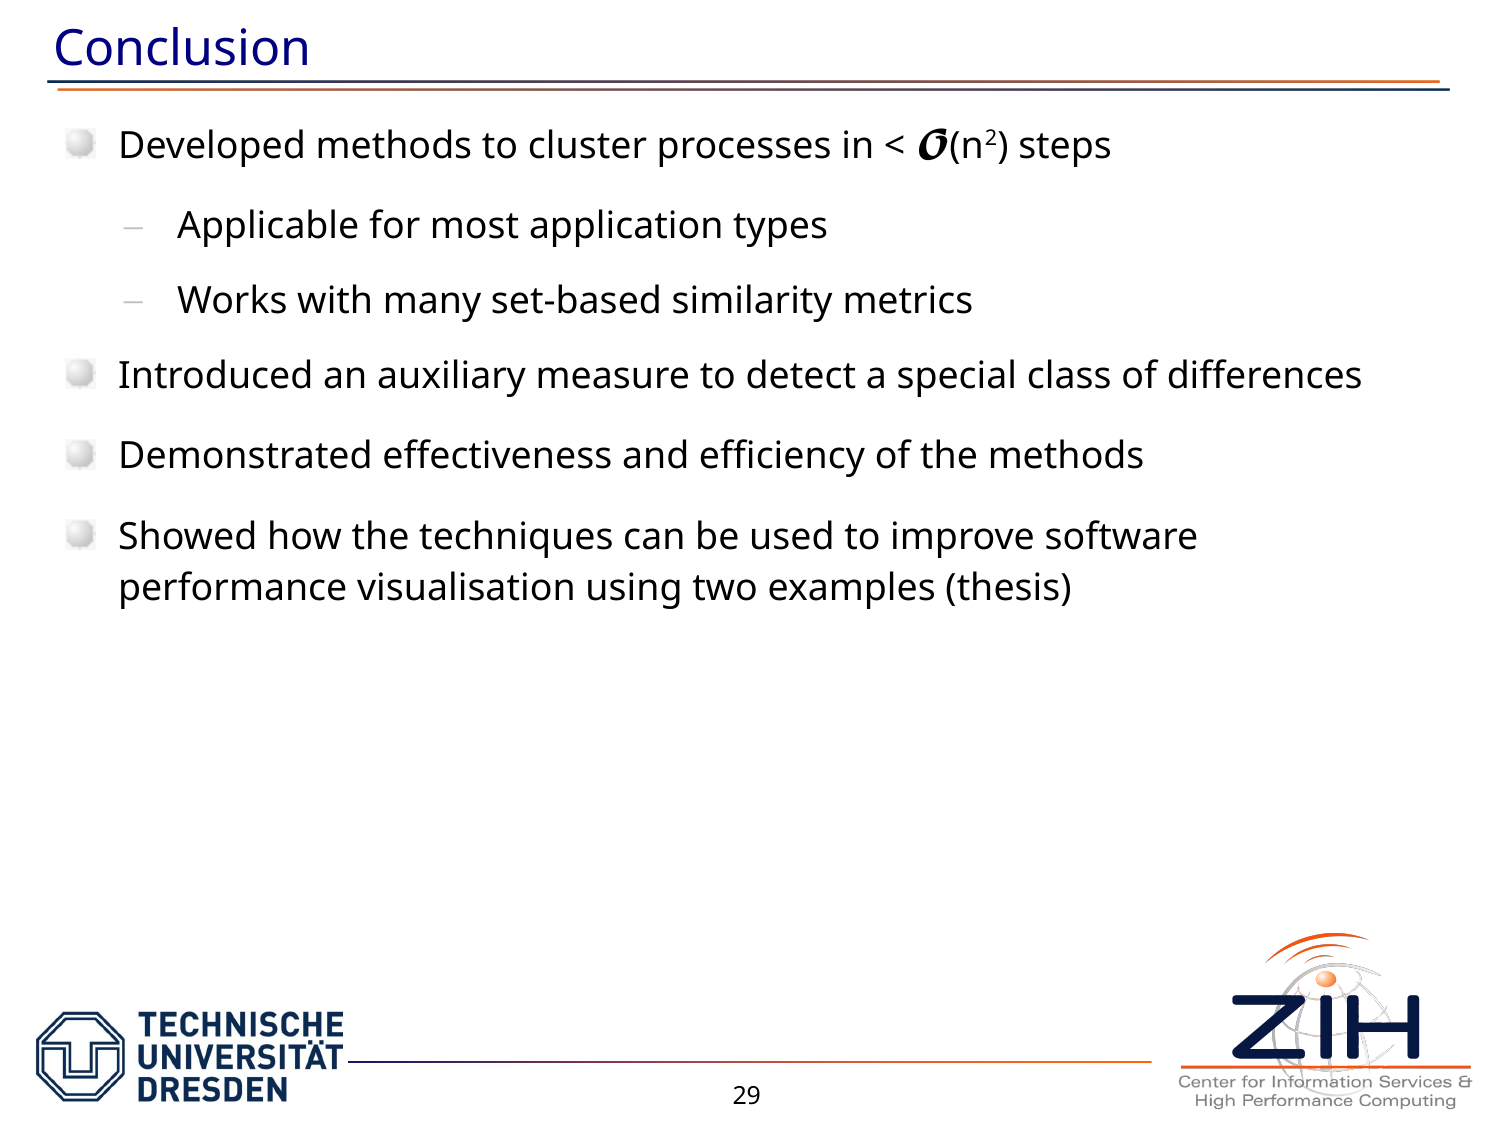

# Conclusion
Developed methods to cluster processes in < 𝓞(n2) steps
Applicable for most application types
Works with many set-based similarity metrics
Introduced an auxiliary measure to detect a special class of differences
Demonstrated effectiveness and efficiency of the methods
Showed how the techniques can be used to improve software performance visualisation using two examples (thesis)
29